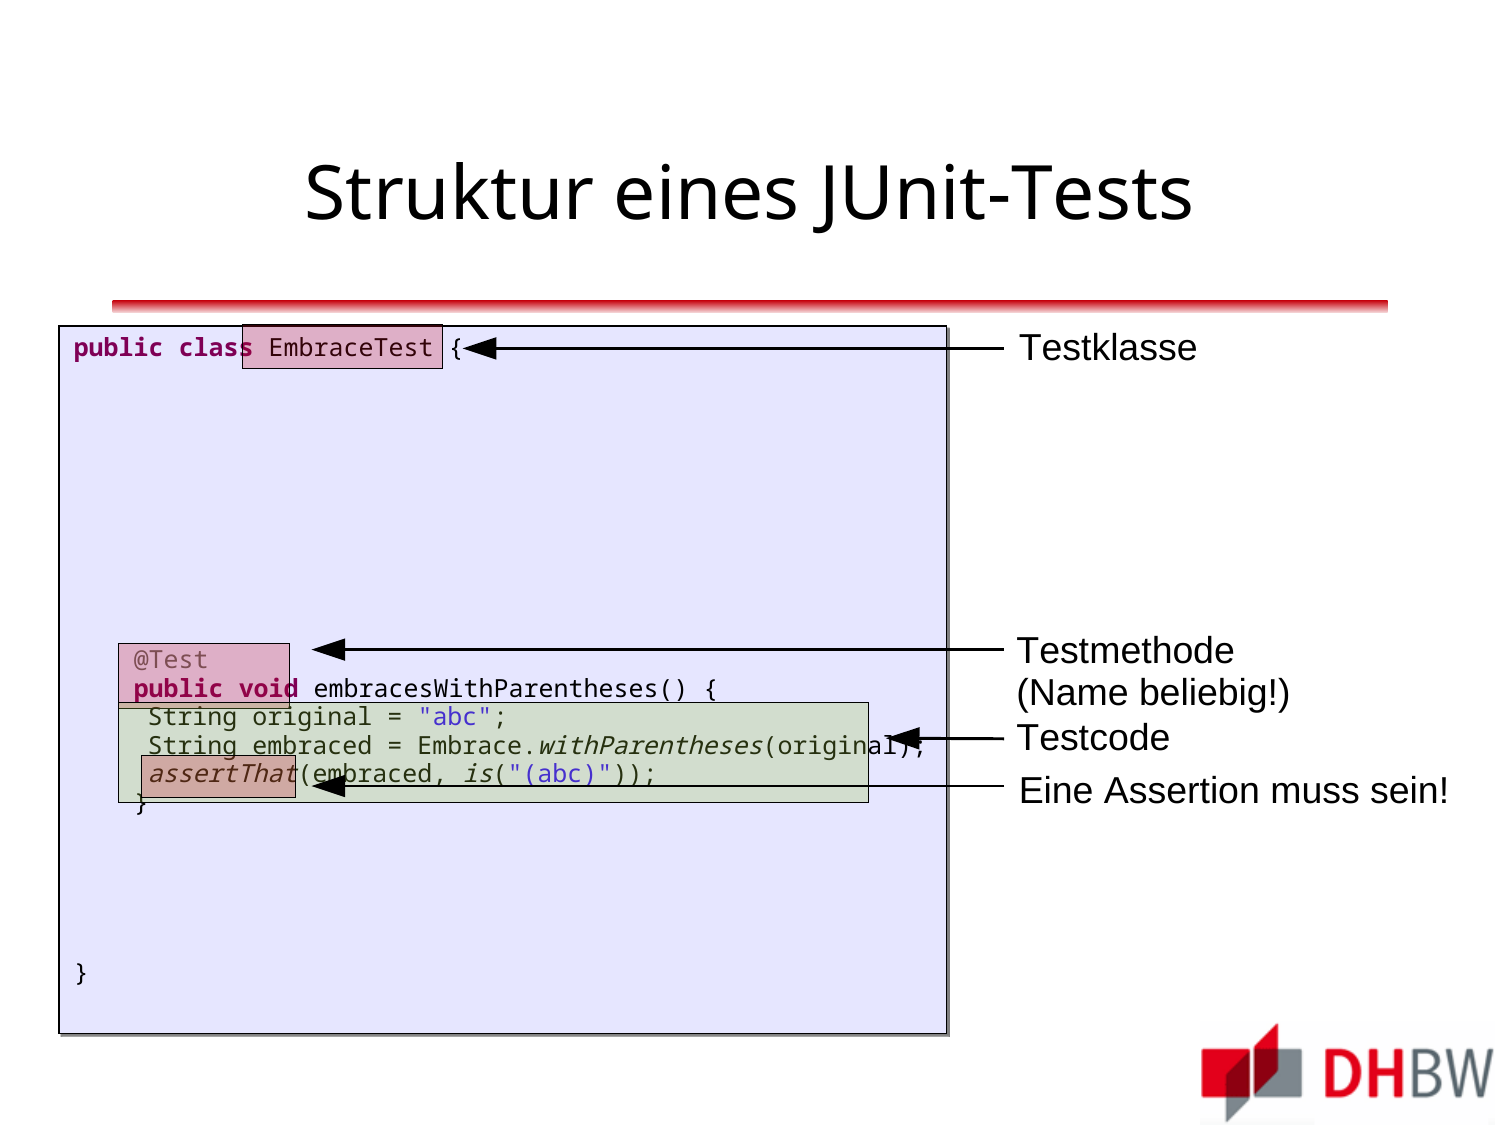

# Struktur eines JUnit-Tests
Testklasse
public class EmbraceTest {
 @Test
 public void embracesWithParentheses() {
 	String original = "abc";
 	String embraced = Embrace.withParentheses(original);
 	assertThat(embraced, is("(abc)"));
 }
}
Testmethode
(Name beliebig!)
Testcode
Eine Assertion muss sein!